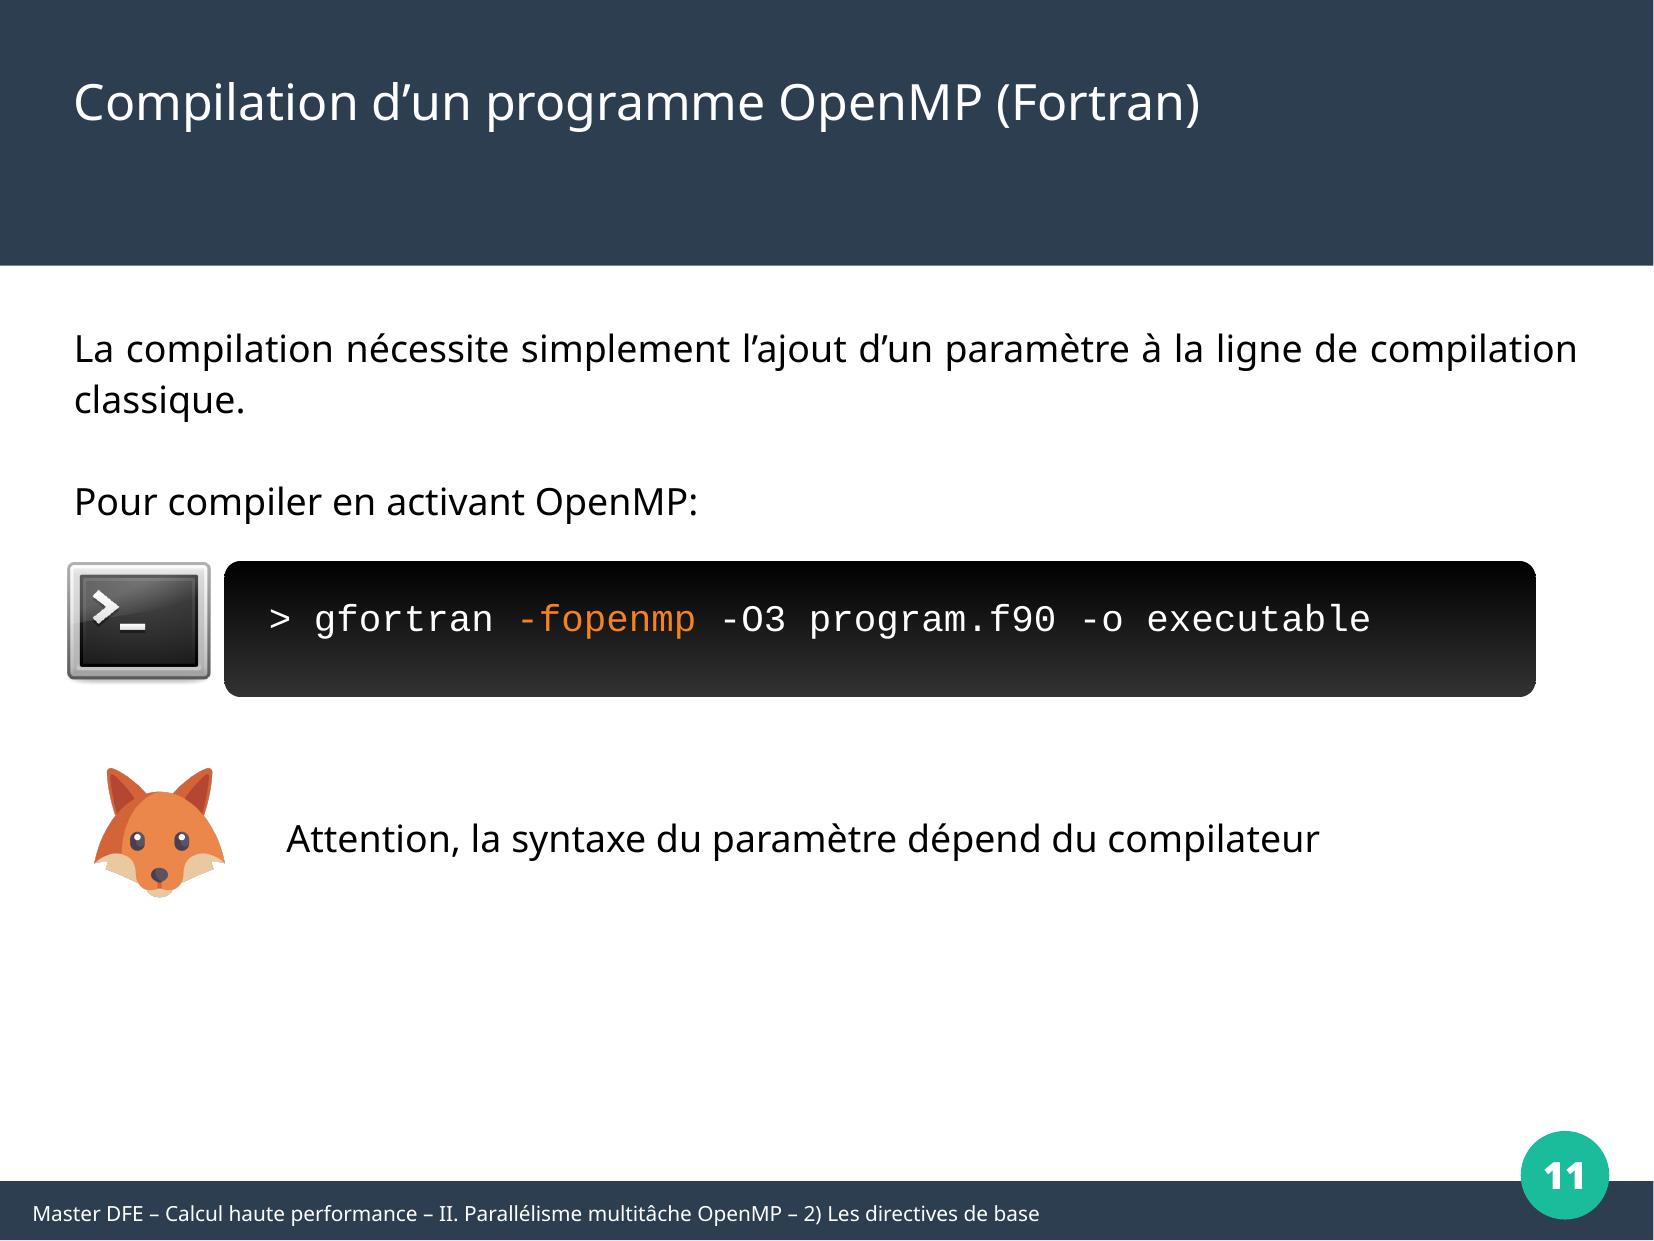

Compilation d’un programme OpenMP (Fortran)
La compilation nécessite simplement l’ajout d’un paramètre à la ligne de compilation classique.
Pour compiler en activant OpenMP:
> gfortran -fopenmp -O3 program.f90 -o executable
Attention, la syntaxe du paramètre dépend du compilateur
11
Master DFE – Calcul haute performance – II. Parallélisme multitâche OpenMP – 2) Les directives de base